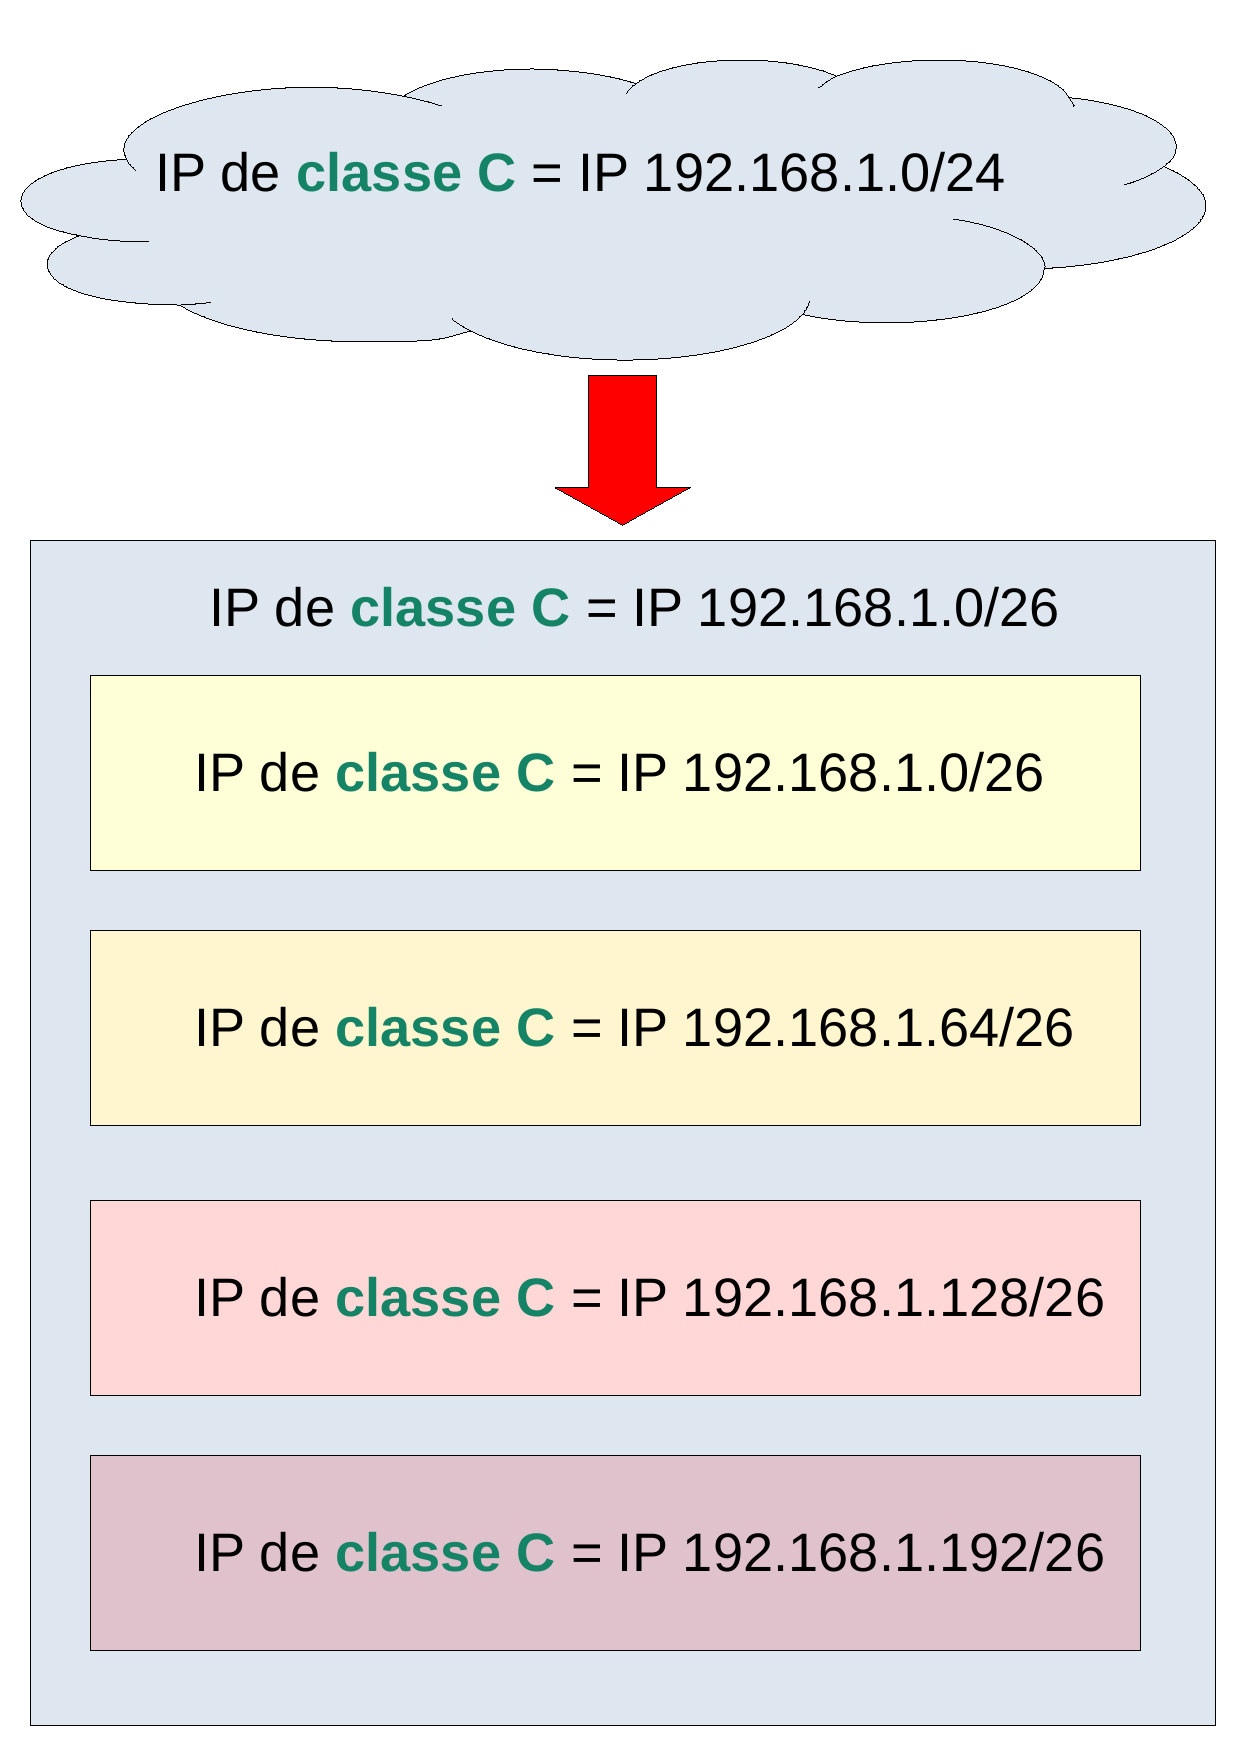

IP de classe C = IP 192.168.1.0/24
IP de classe C = IP 192.168.1.0/26
IP de classe C = IP 192.168.1.0/26
IP de classe C = IP 192.168.1.64/26
IP de classe C = IP 192.168.1.128/26
IP de classe C = IP 192.168.1.192/26